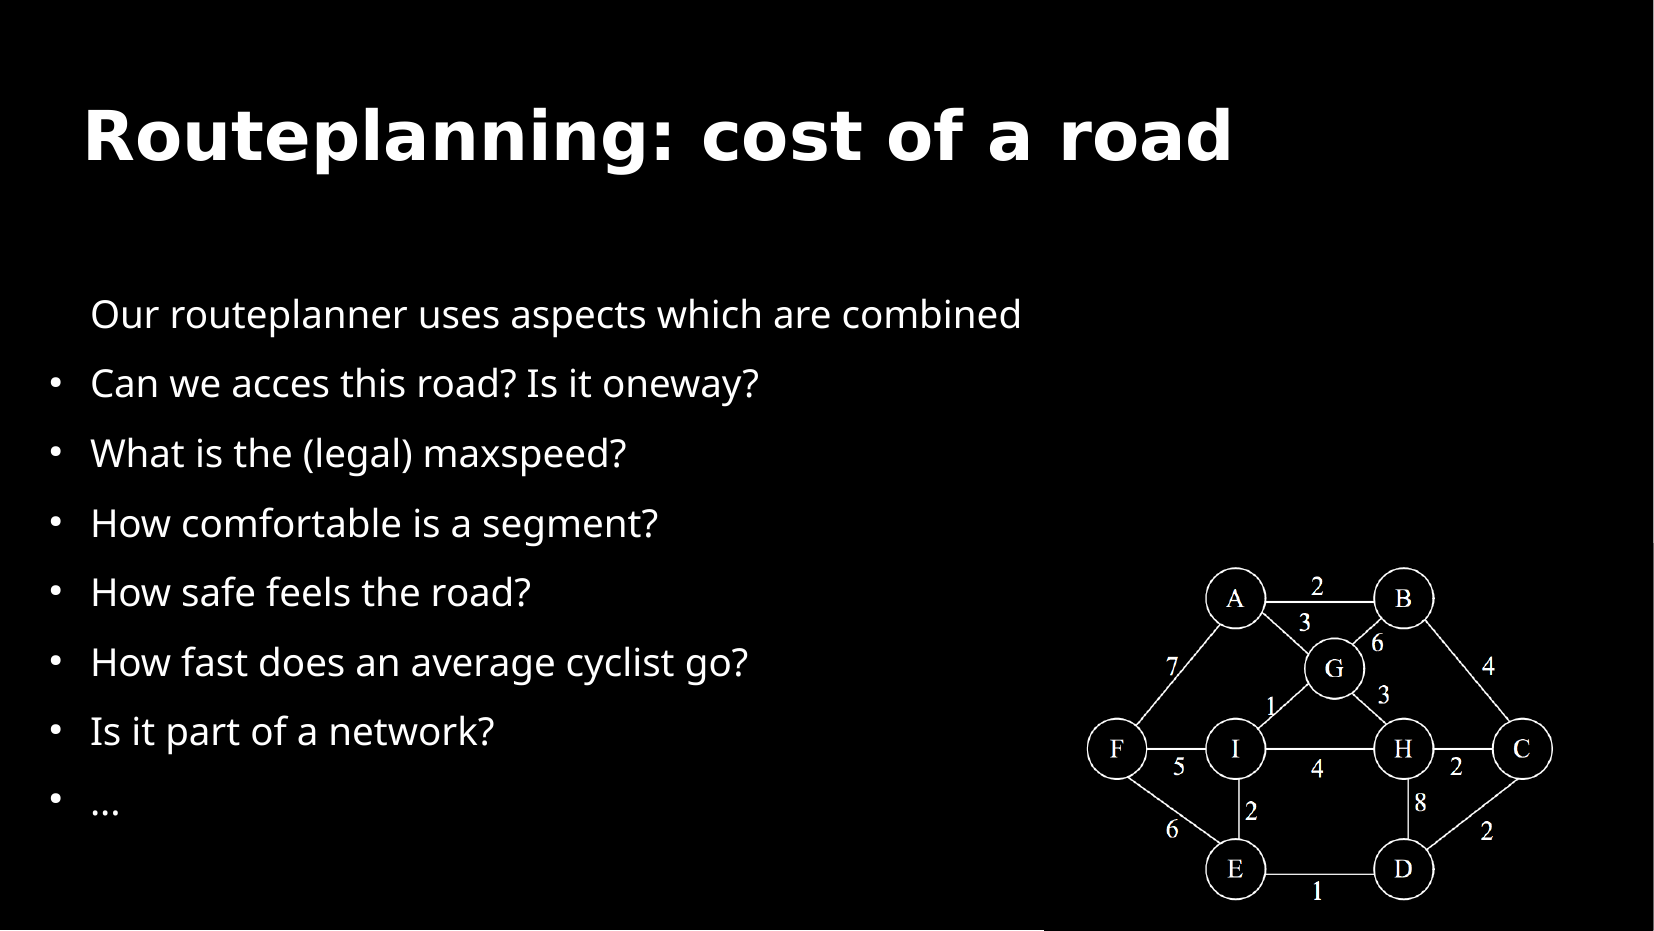

# Routeplanning: cost of a road
Our routeplanner uses aspects which are combined
Can we acces this road? Is it oneway?
What is the (legal) maxspeed?
How comfortable is a segment?
How safe feels the road?
How fast does an average cyclist go?
Is it part of a network?
...